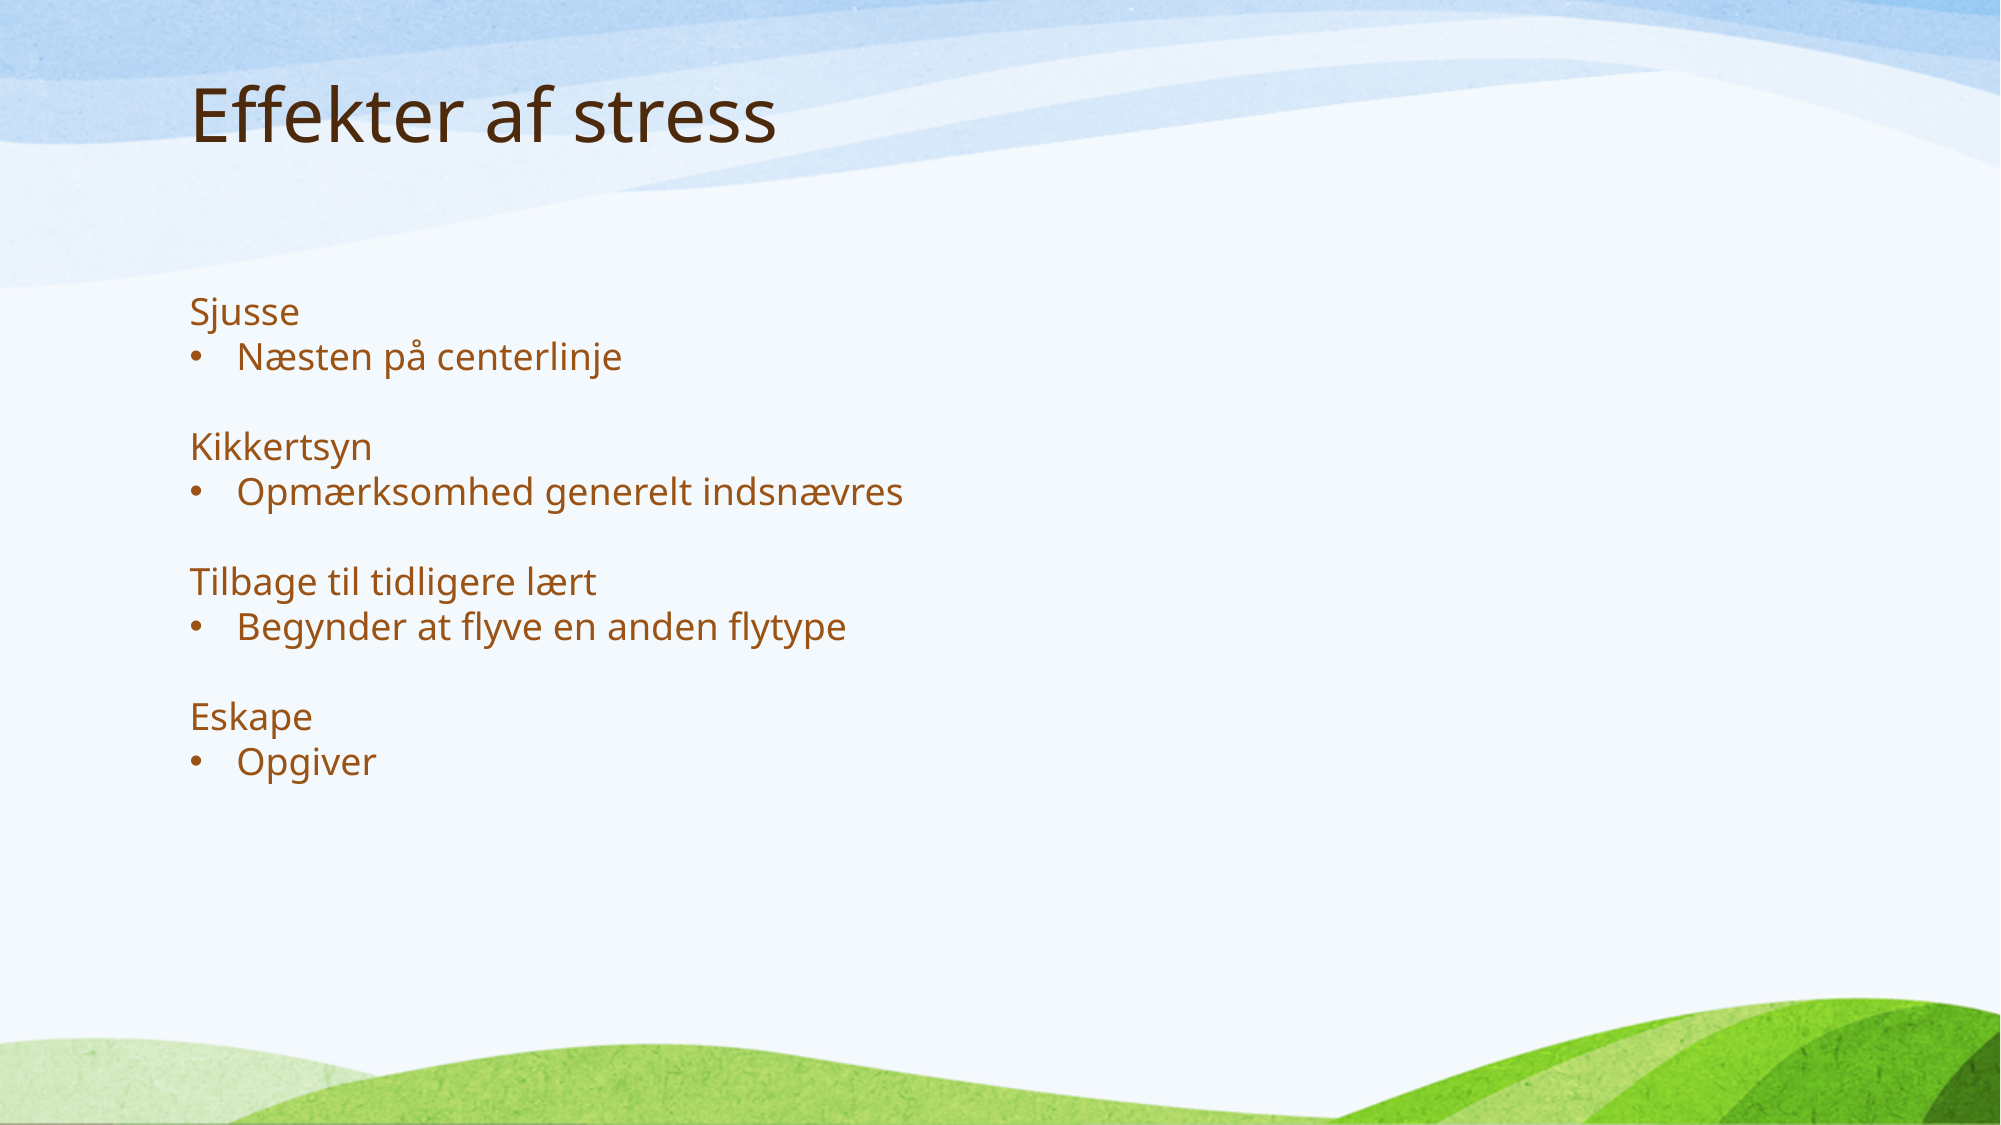

# Effekter af stress
Sjusse
Næsten på centerlinje
Kikkertsyn
Opmærksomhed generelt indsnævres
Tilbage til tidligere lært
Begynder at flyve en anden flytype
Eskape
Opgiver